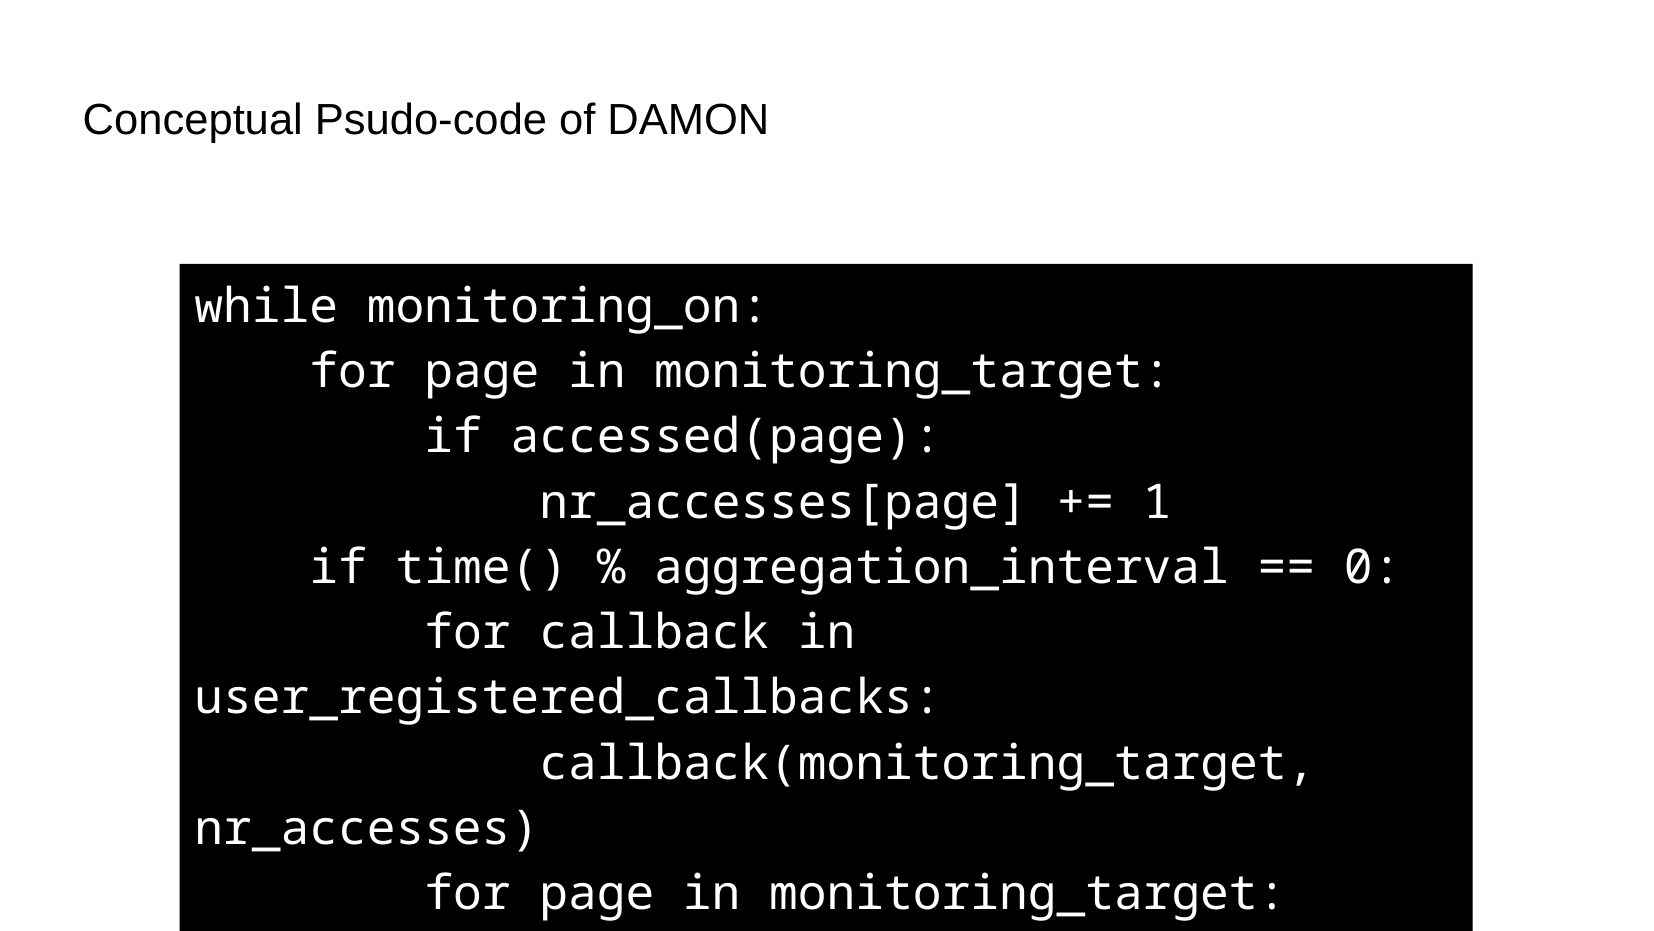

# Conceptual Psudo-code of DAMON
while monitoring_on:
 for page in monitoring_target:
 if accessed(page):
 nr_accesses[page] += 1
 if time() % aggregation_interval == 0:
 for callback in user_registered_callbacks:
 callback(monitoring_target, nr_accesses)
 for page in monitoring_target:
 nr_accesses[page] = 0
 sleep(sampling interval)